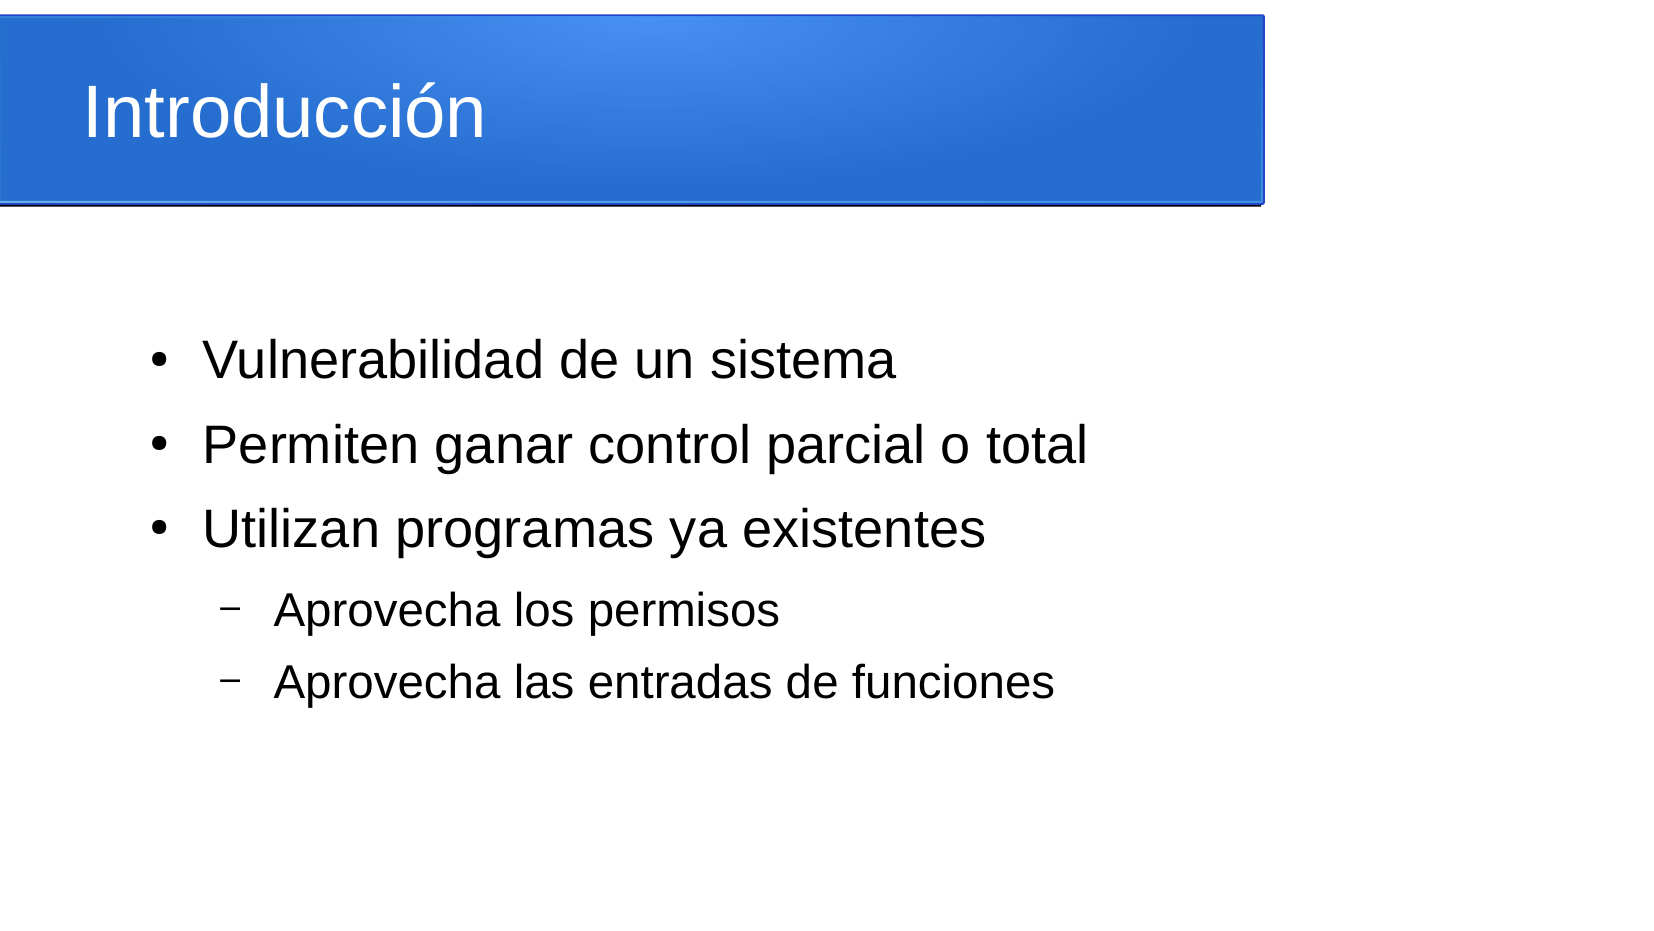

# Introducción
Vulnerabilidad de un sistema
Permiten ganar control parcial o total
Utilizan programas ya existentes
Aprovecha los permisos
Aprovecha las entradas de funciones